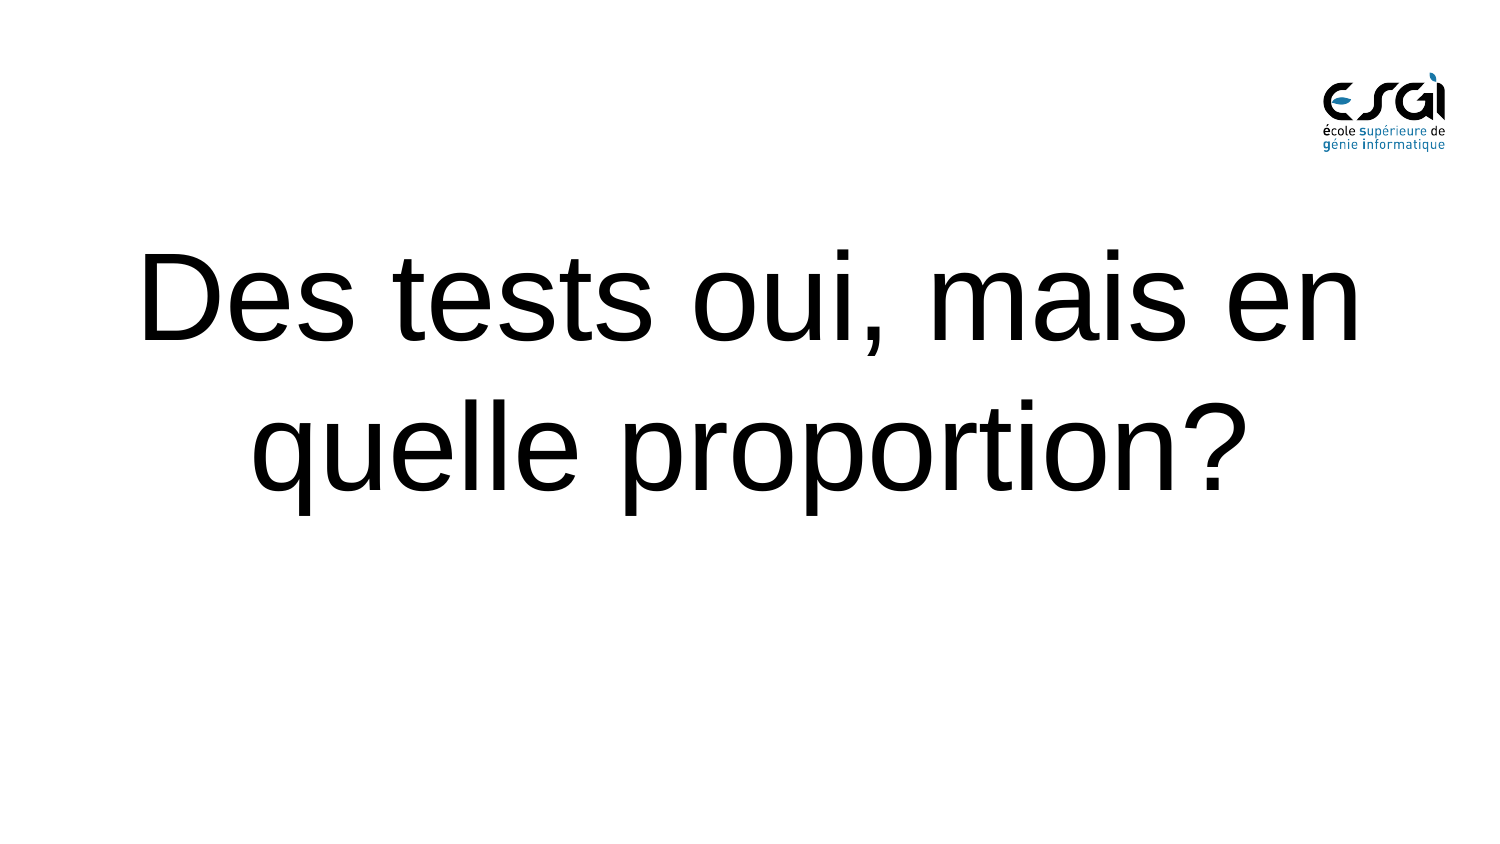

# Des tests oui, mais en quelle proportion?